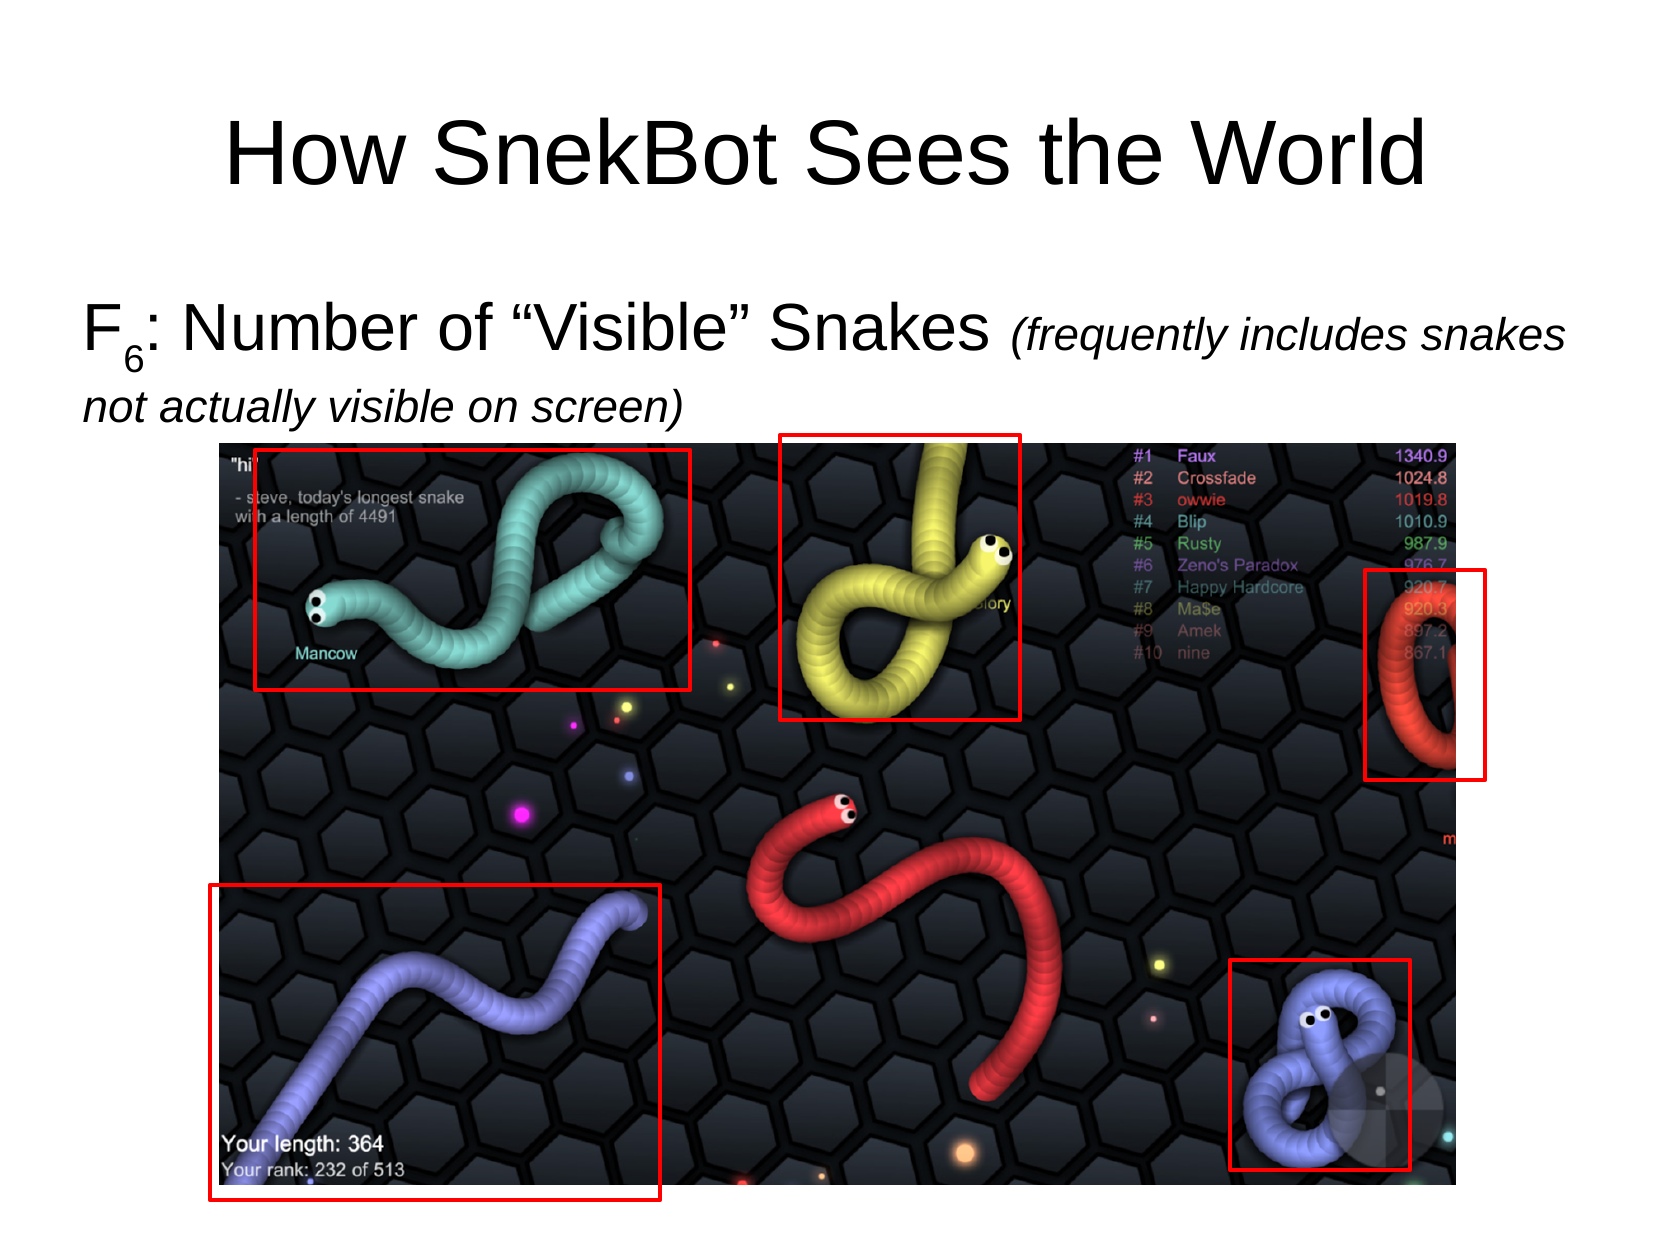

# How SnekBot Sees the World
F6: Number of “Visible” Snakes (frequently includes snakes not actually visible on screen)